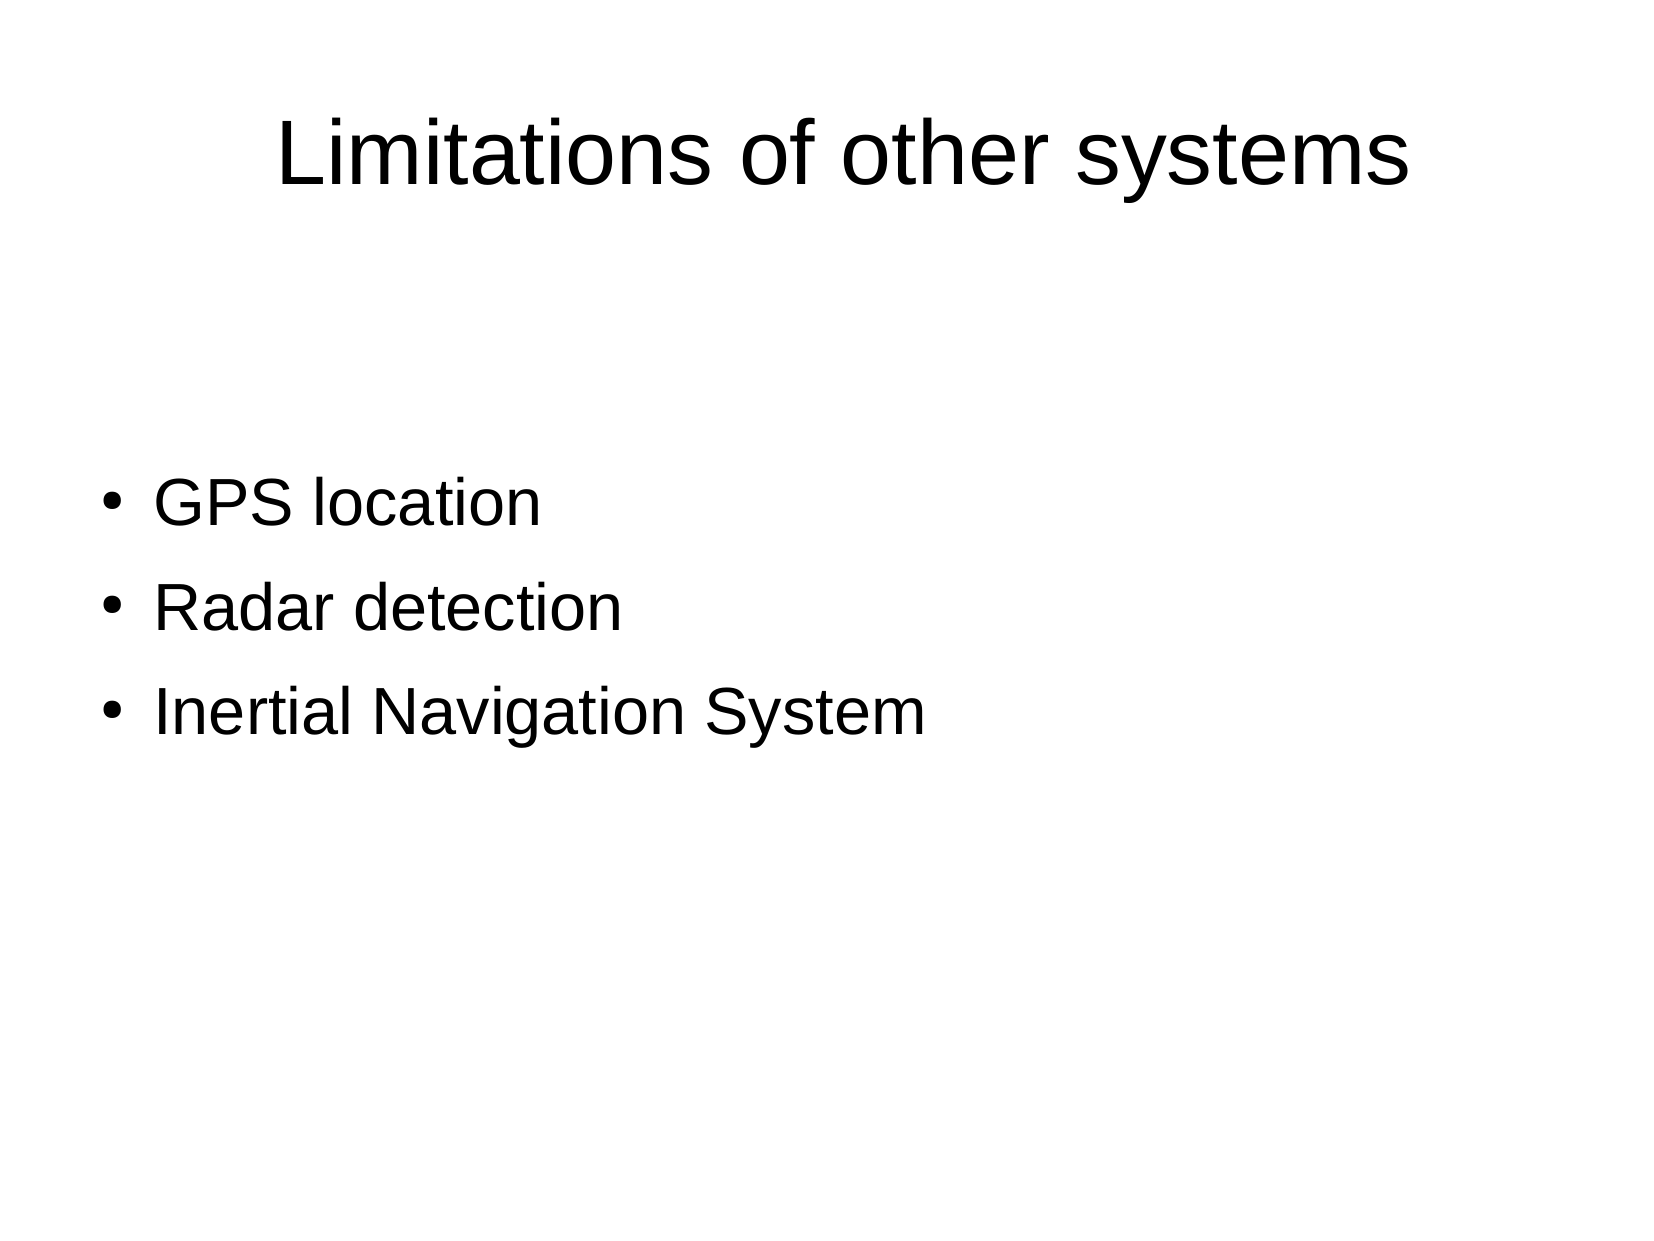

# Limitations of other systems
GPS location
Radar detection
Inertial Navigation System